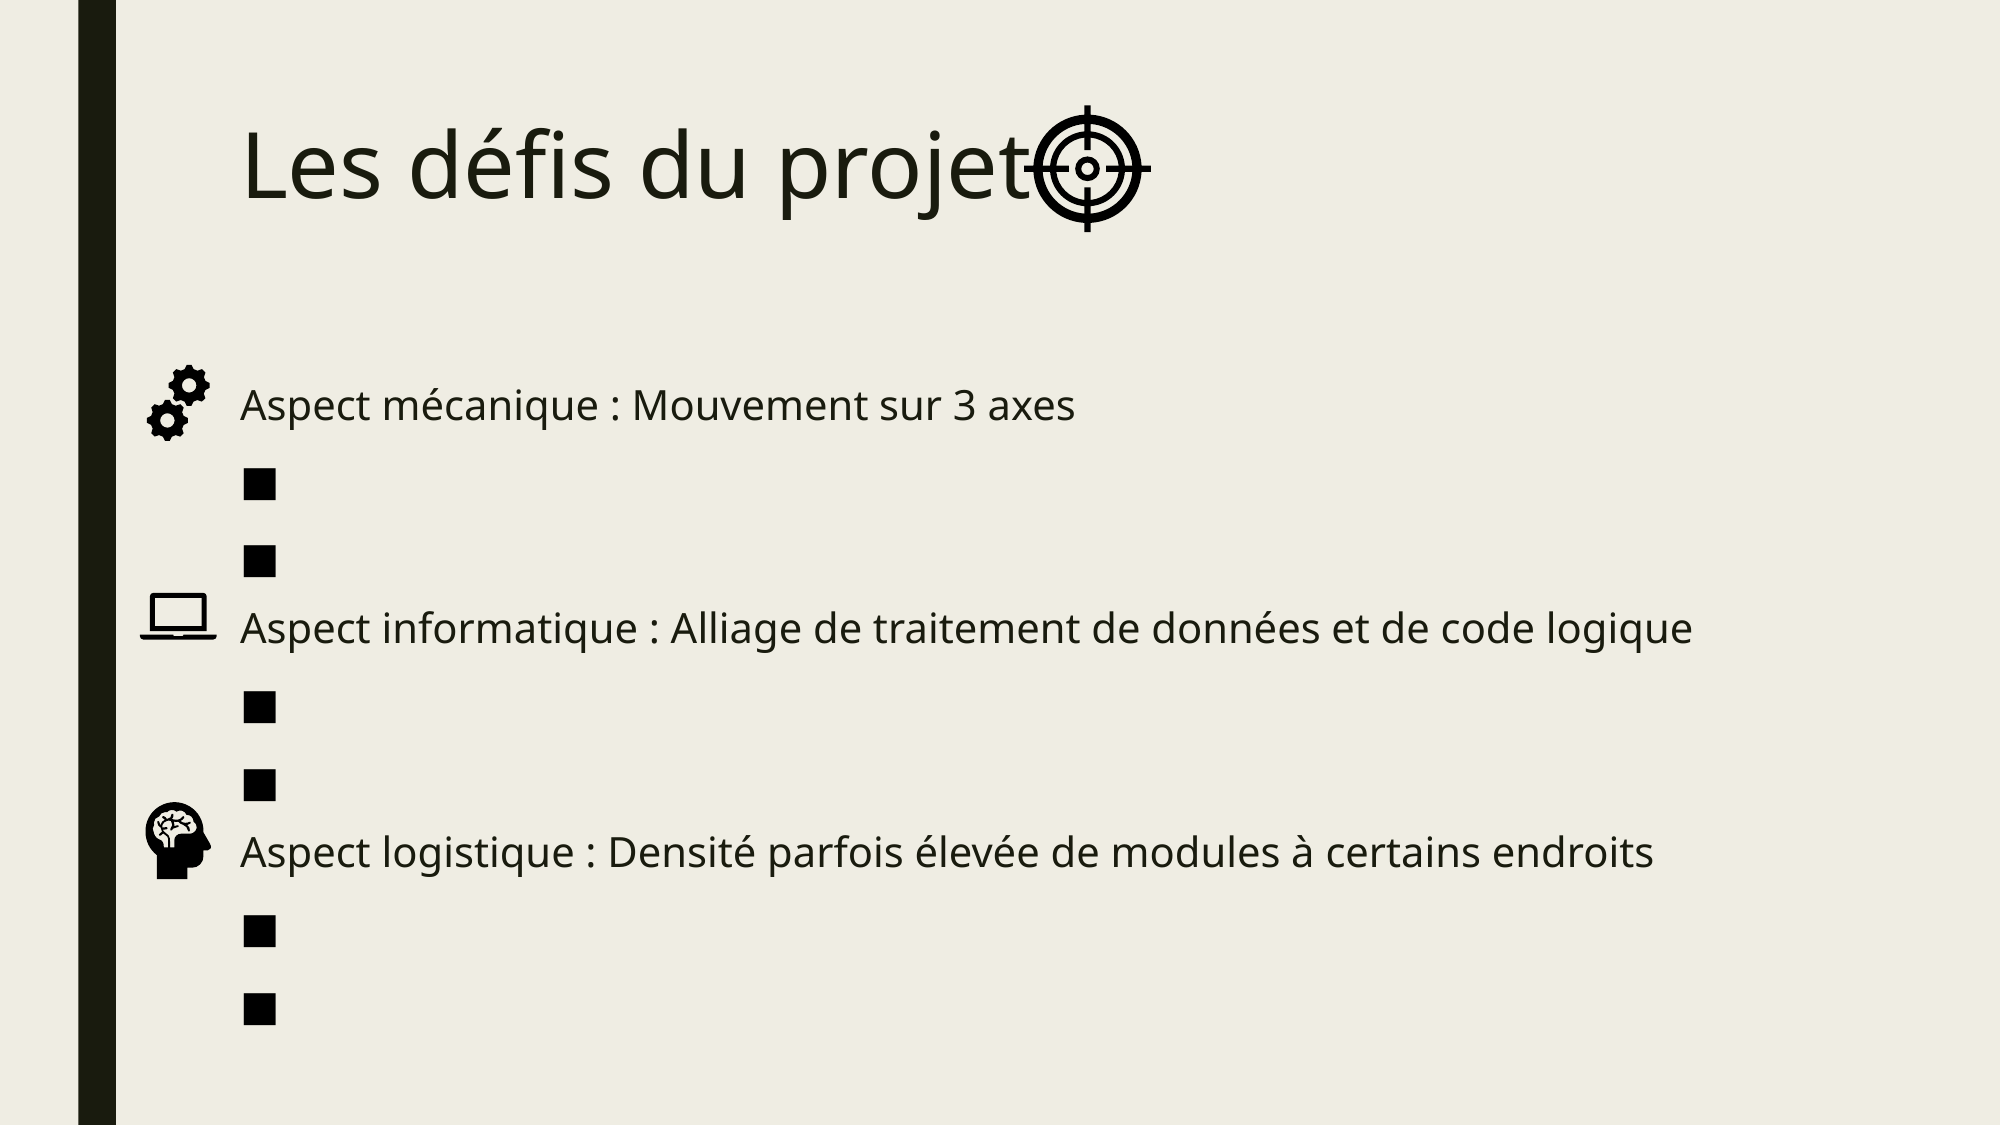

# Les défis du projet
Aspect mécanique : Mouvement sur 3 axes
Aspect informatique : Alliage de traitement de données et de code logique
Aspect logistique : Densité parfois élevée de modules à certains endroits